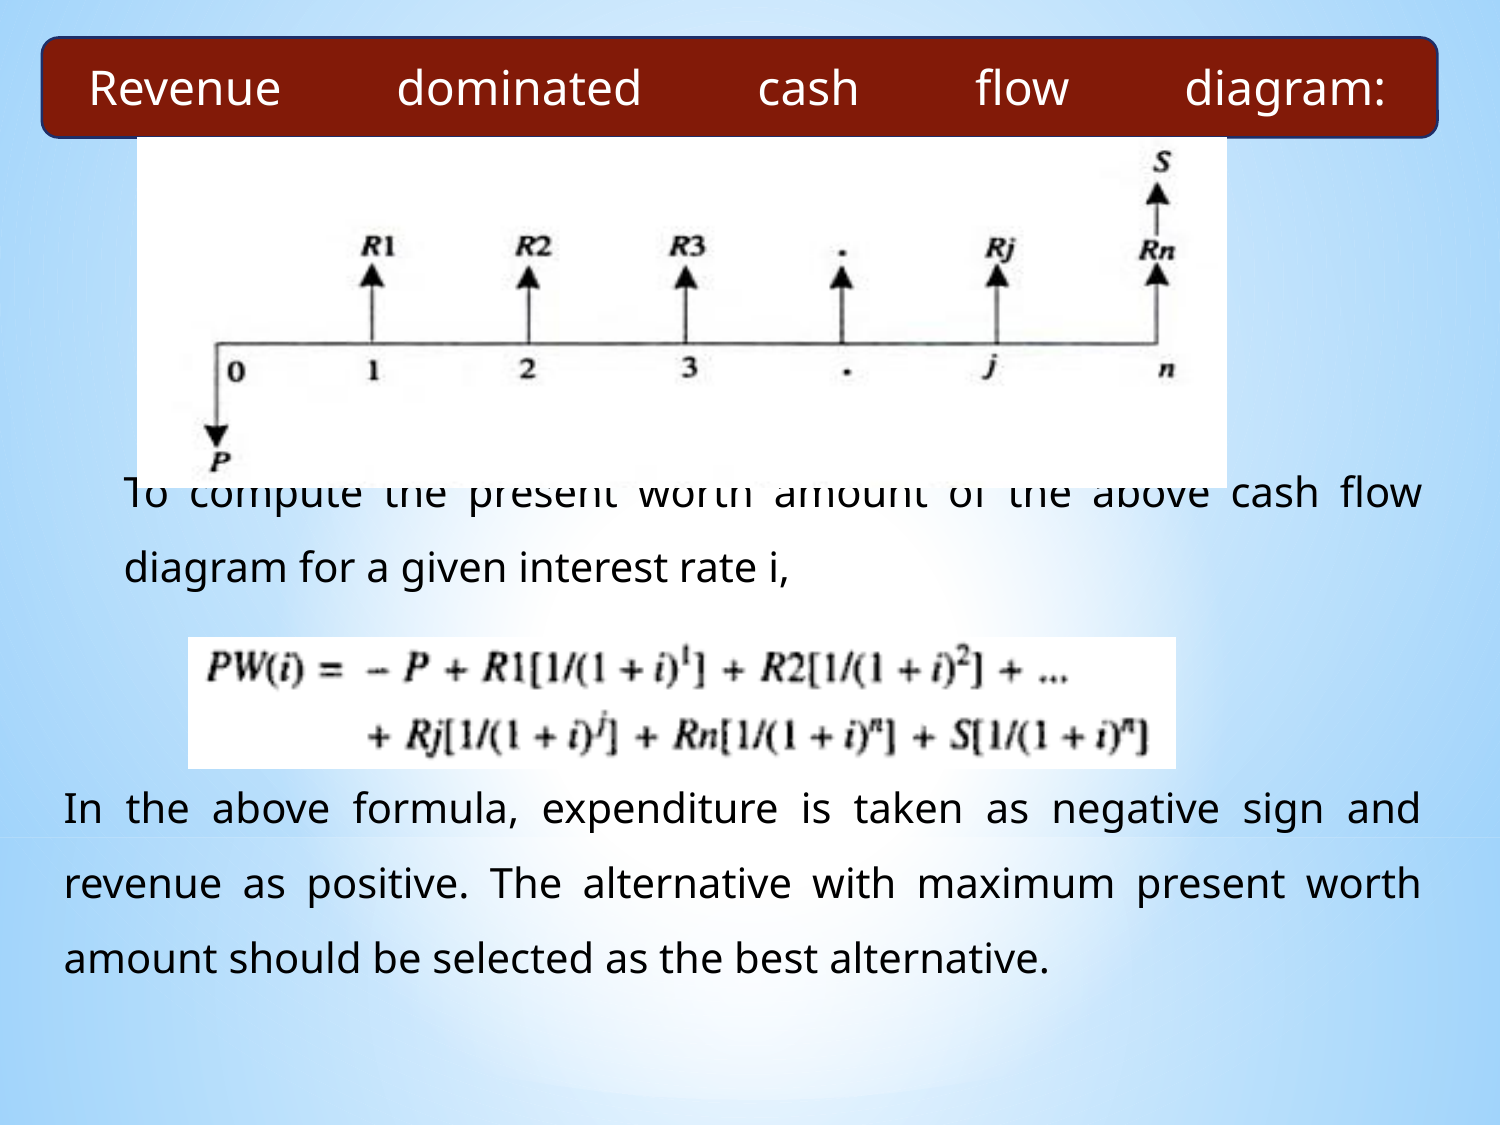

# Revenue dominated cash flow diagram:
To compute the present worth amount of the above cash flow diagram for a given interest rate i,
In the above formula, expenditure is taken as negative sign and revenue as positive. The alternative with maximum present worth amount should be selected as the best alternative.